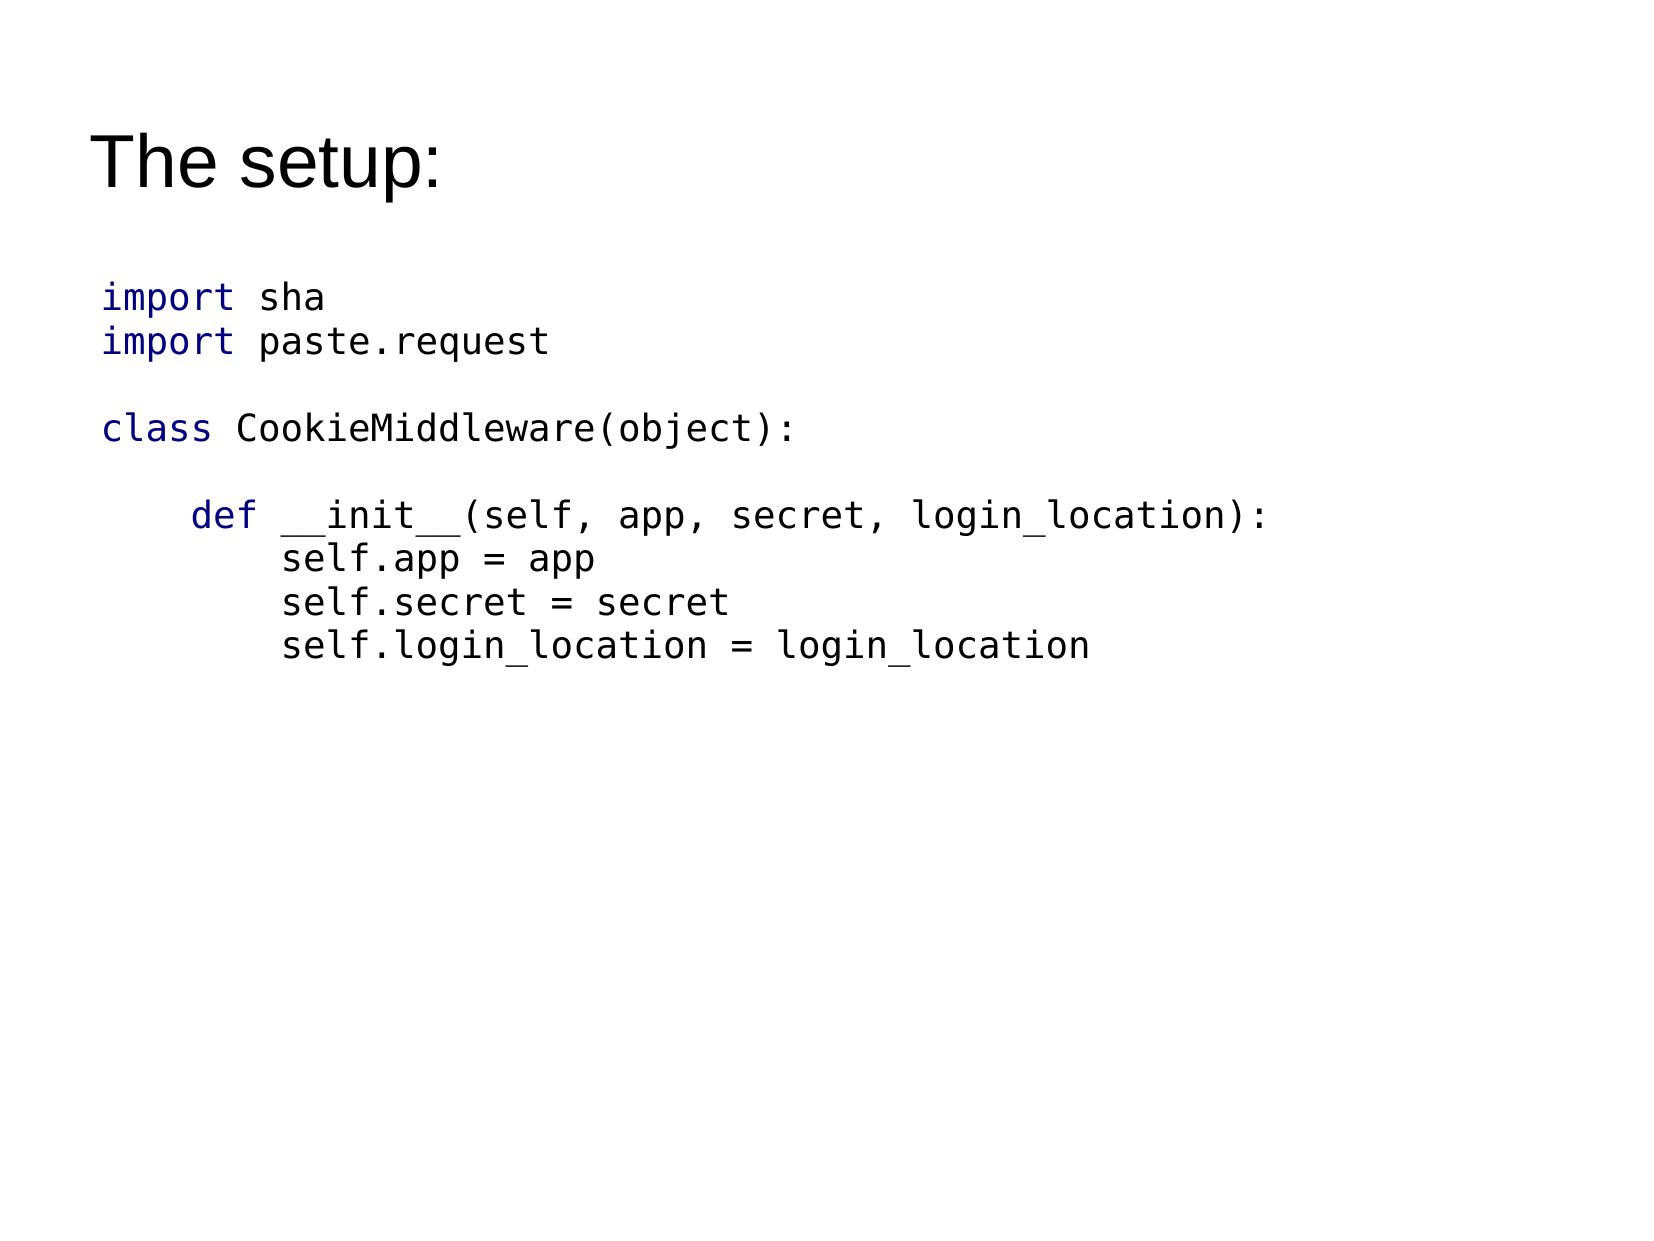

The setup:
import sha
import paste.request
class CookieMiddleware(object):
 def __init__(self, app, secret, login_location):
 self.app = app
 self.secret = secret
 self.login_location = login_location